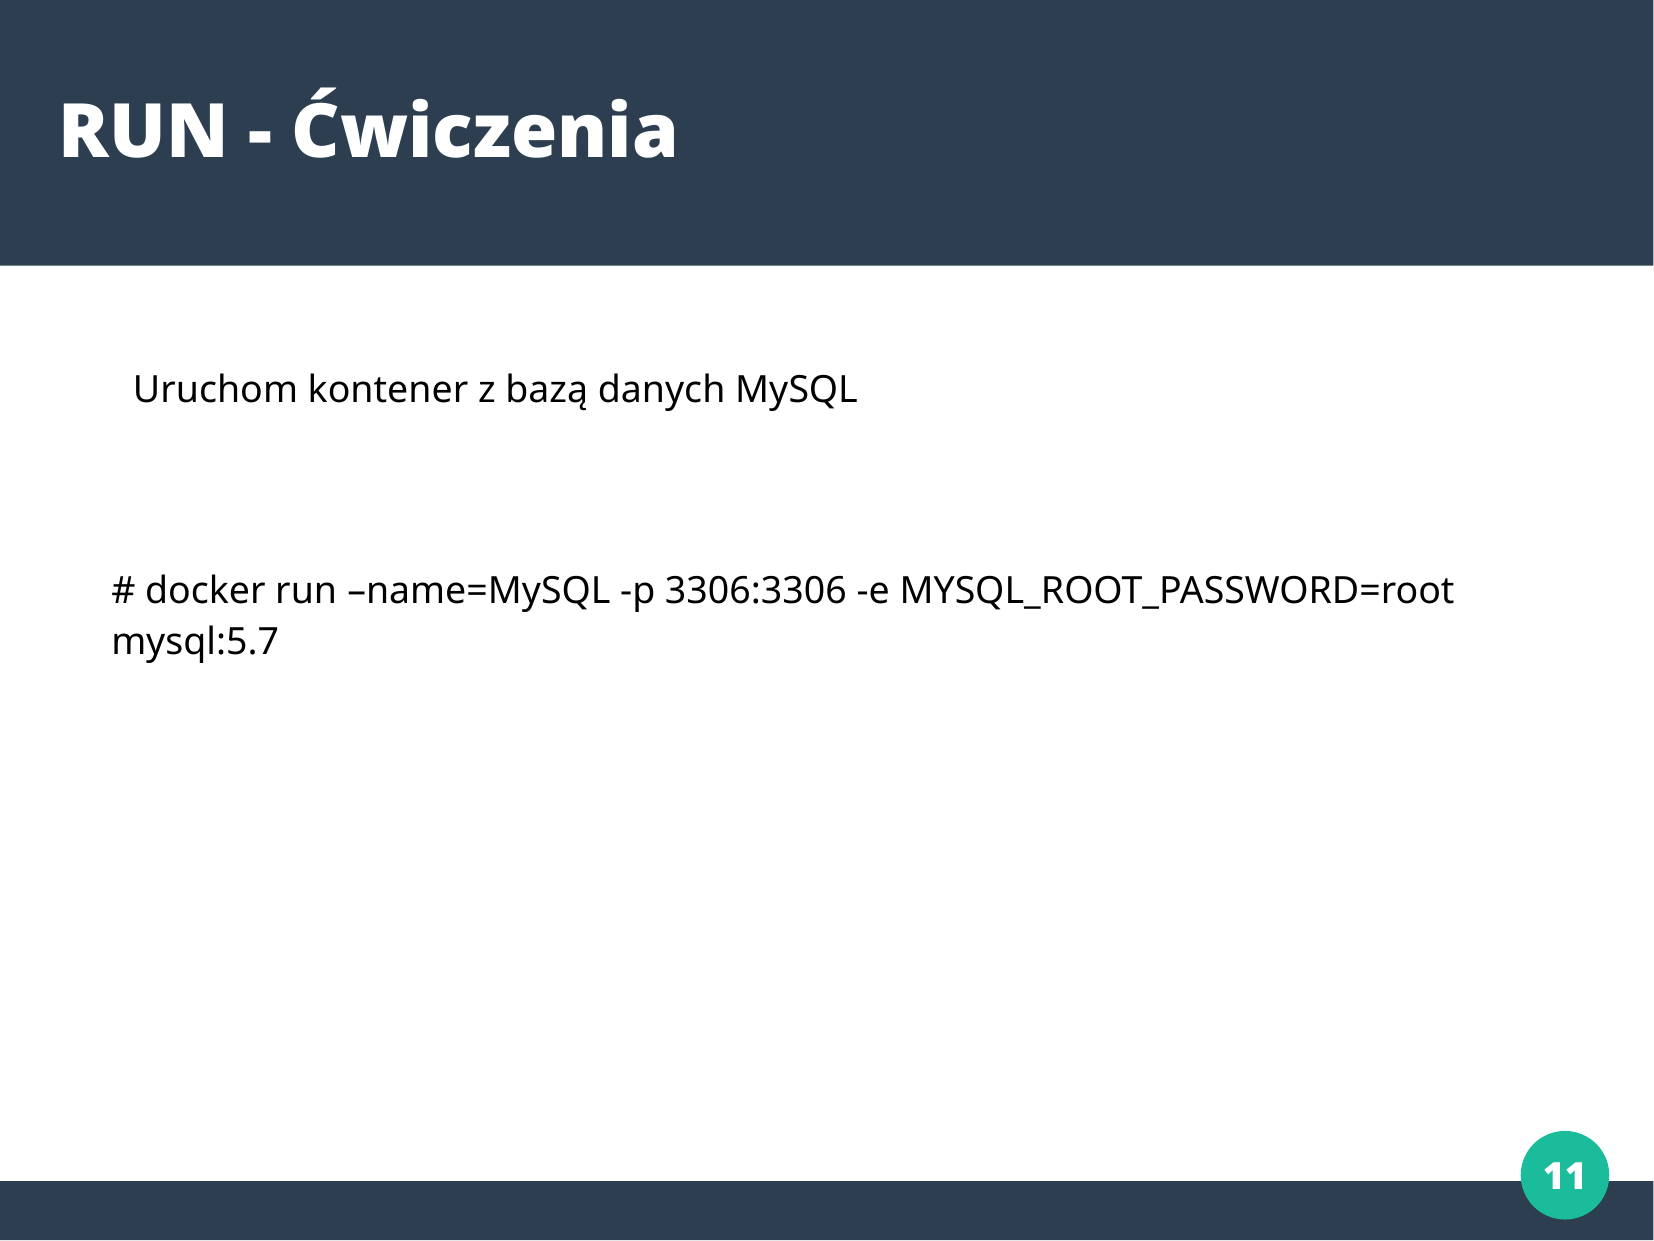

# RUN - Ćwiczenia
Uruchom kontener z bazą danych MySQL
# docker run –name=MySQL -p 3306:3306 -e MYSQL_ROOT_PASSWORD=root mysql:5.7
11